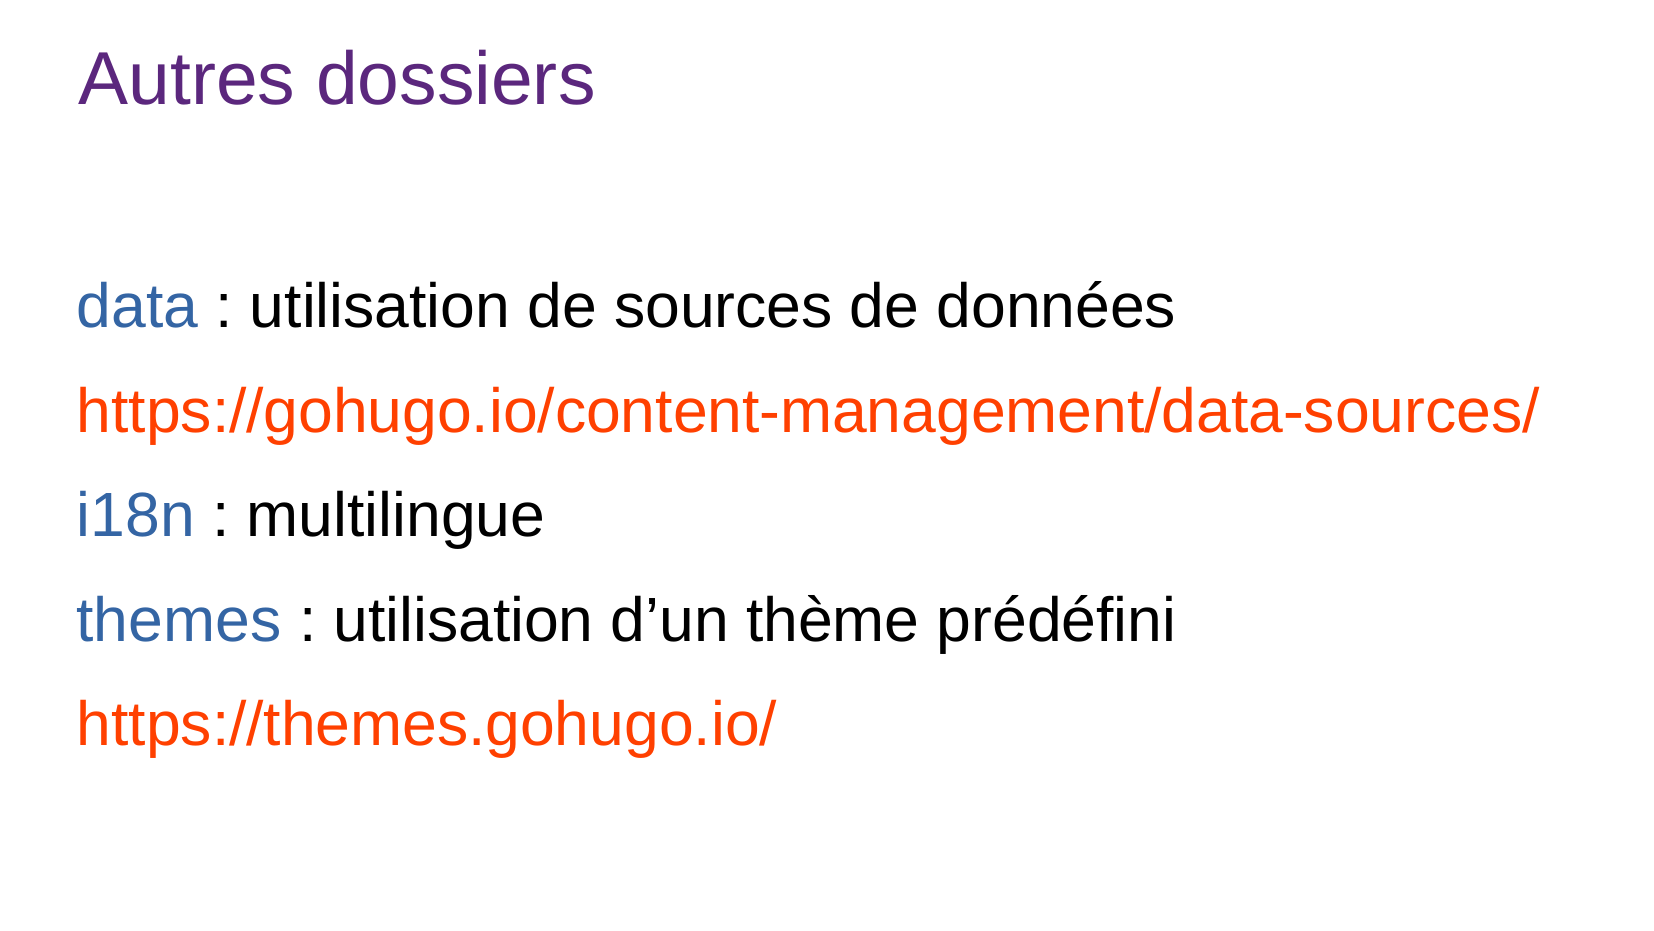

# Autres dossiers
data : utilisation de sources de données
https://gohugo.io/content-management/data-sources/
i18n : multilingue
themes : utilisation d’un thème prédéfini
https://themes.gohugo.io/